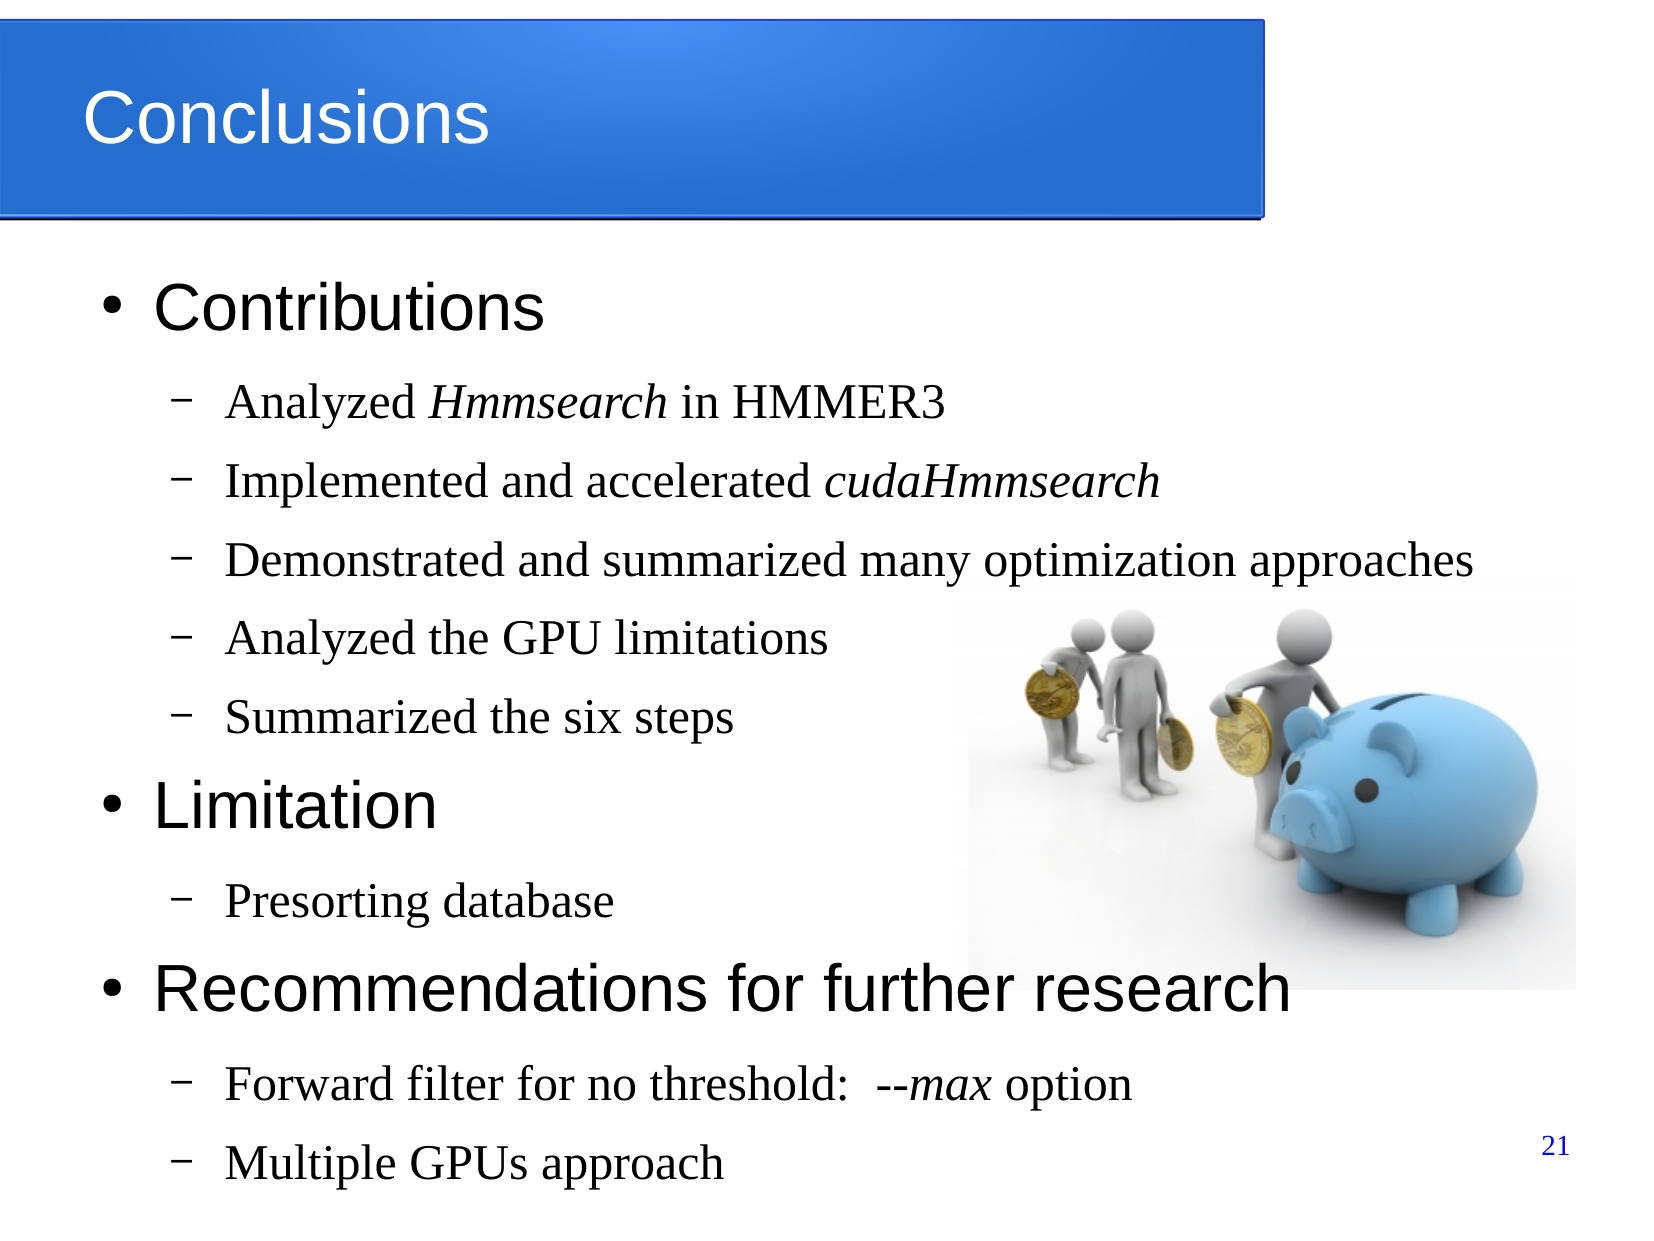

# Conclusions
Contributions
Analyzed Hmmsearch in HMMER3
Implemented and accelerated cudaHmmsearch
Demonstrated and summarized many optimization approaches
Analyzed the GPU limitations
Summarized the six steps
Limitation
Presorting database
Recommendations for further research
Forward filter for no threshold: --max option
Multiple GPUs approach
21